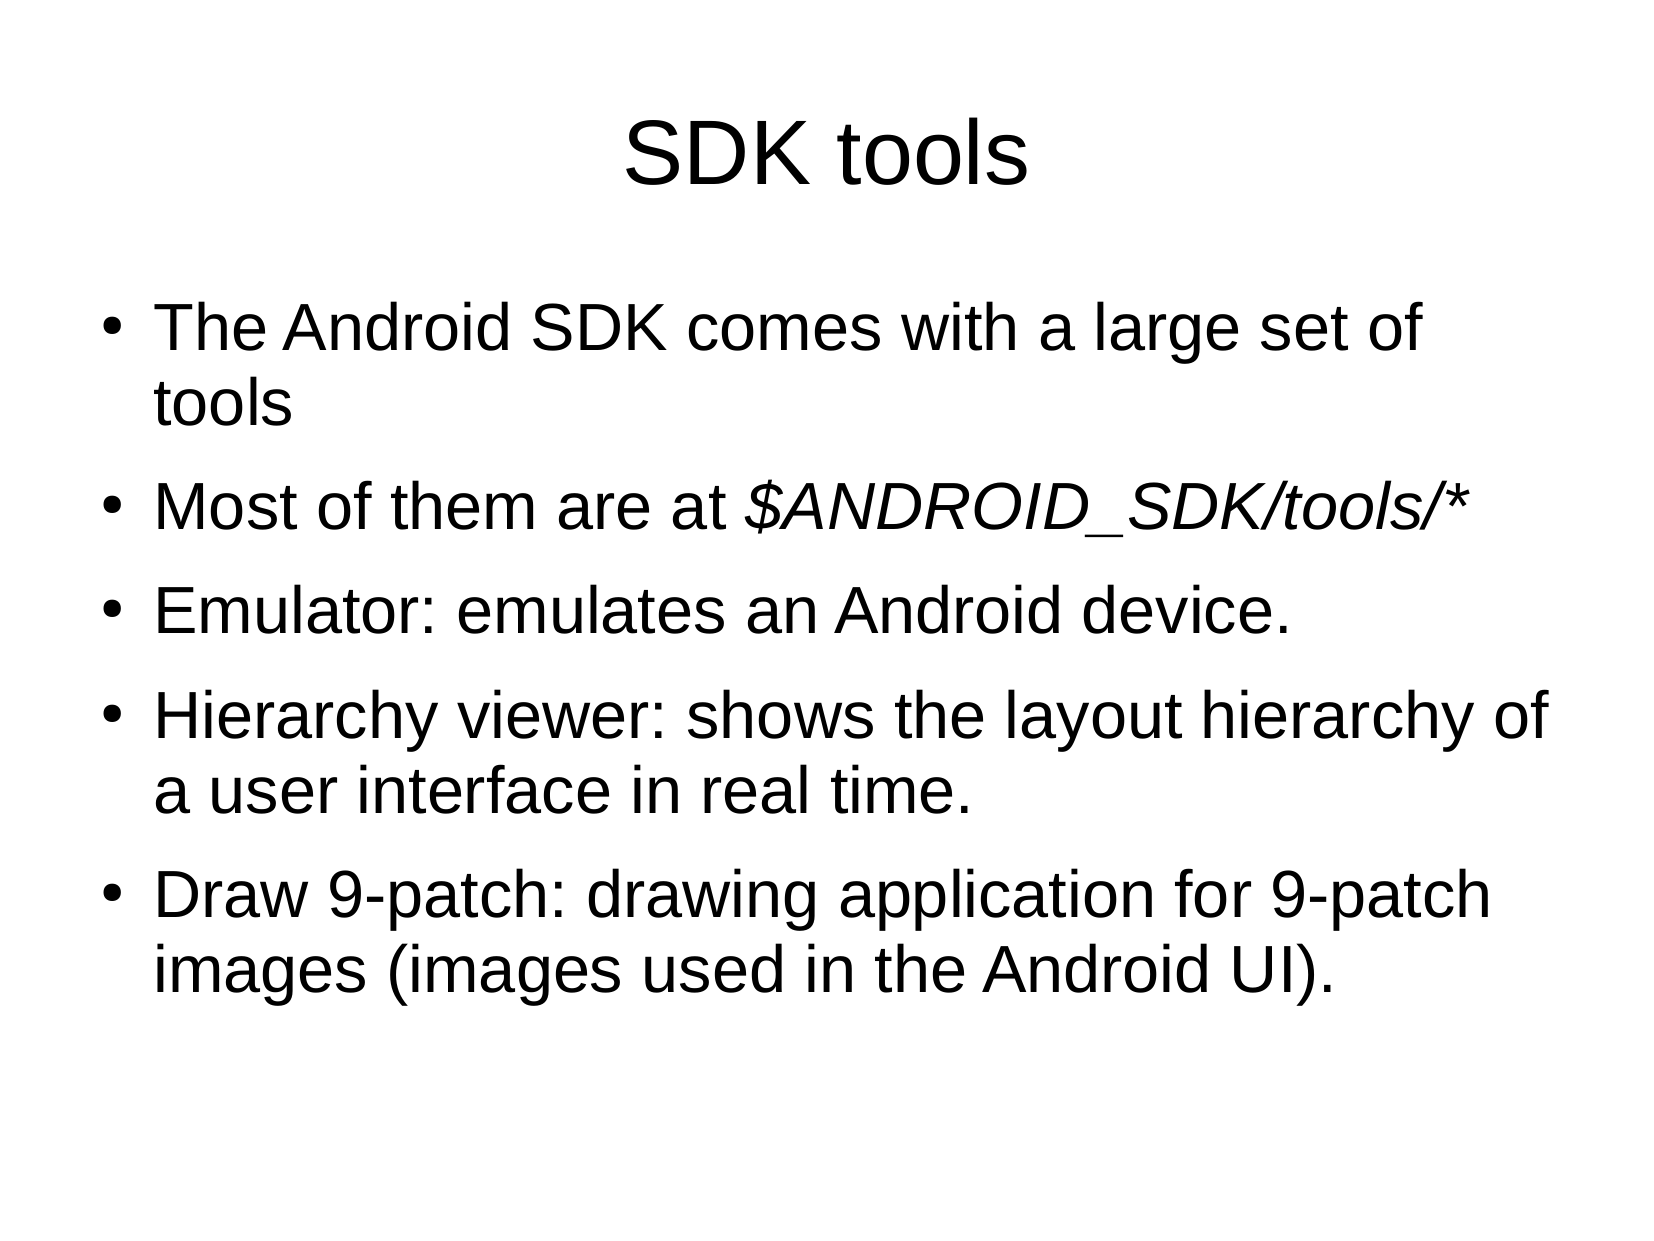

# SDK tools
The Android SDK comes with a large set of tools
Most of them are at $ANDROID_SDK/tools/*
Emulator: emulates an Android device.
Hierarchy viewer: shows the layout hierarchy of a user interface in real time.
Draw 9-patch: drawing application for 9-patch images (images used in the Android UI).